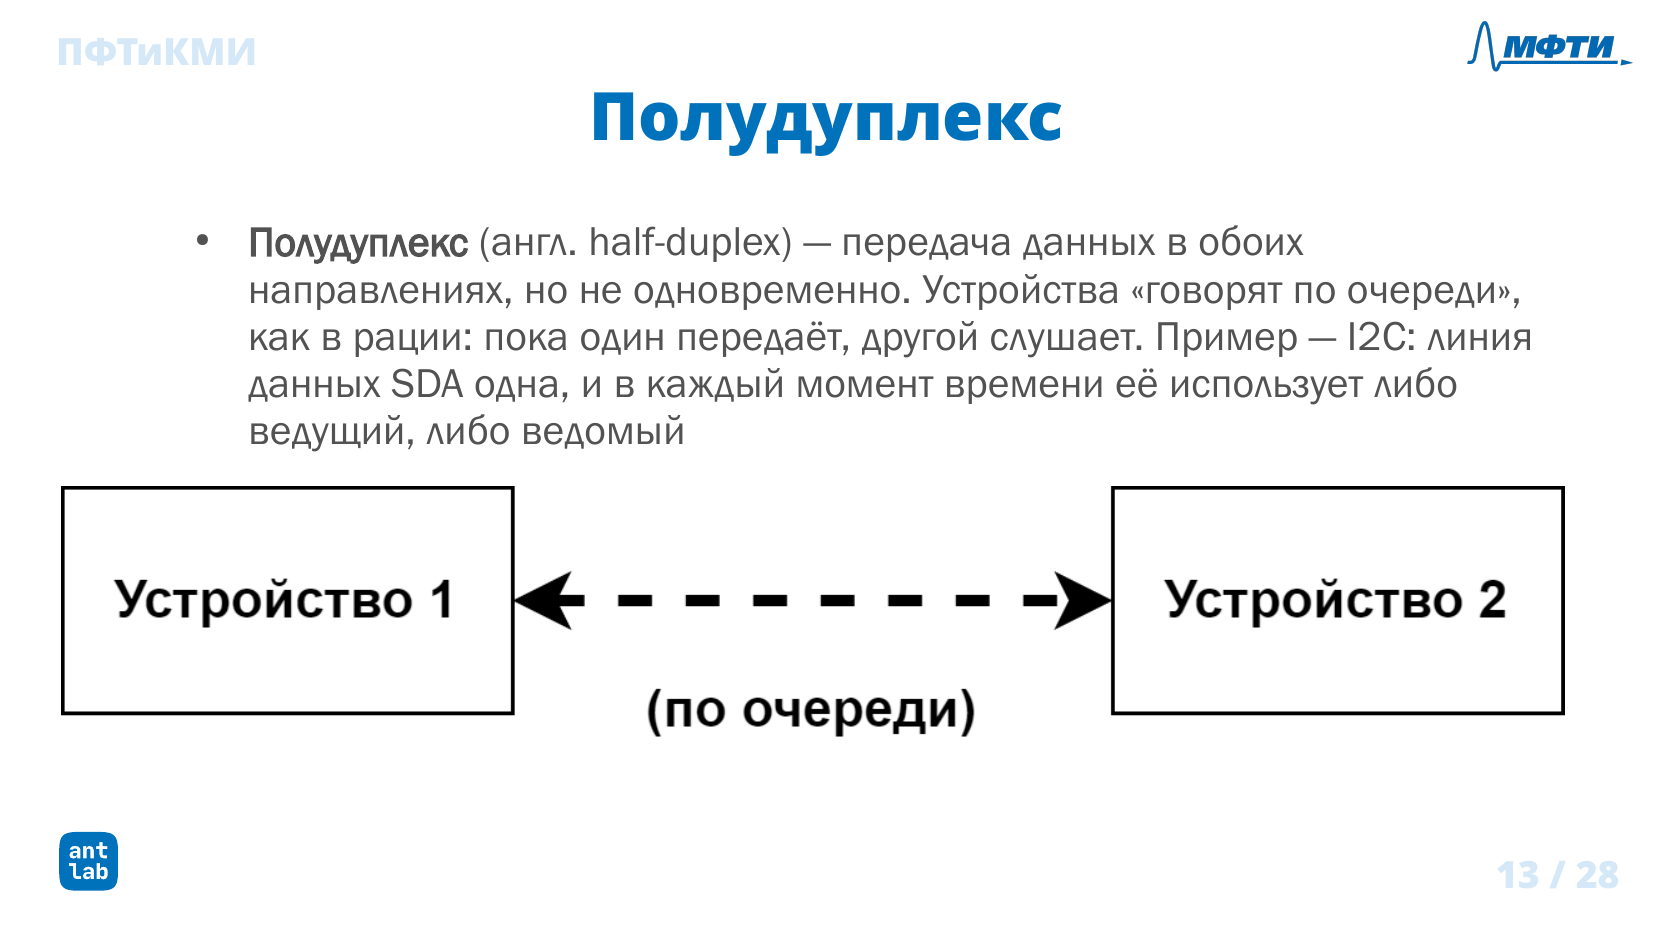

# Полудуплекс
Полудуплекс (англ. half-duplex) — передача данных в обоих направлениях, но не одновременно. Устройства «говорят по очереди», как в рации: пока один передаёт, другой слушает. Пример — I2C: линия данных SDA одна, и в каждый момент времени её использует либо ведущий, либо ведомый